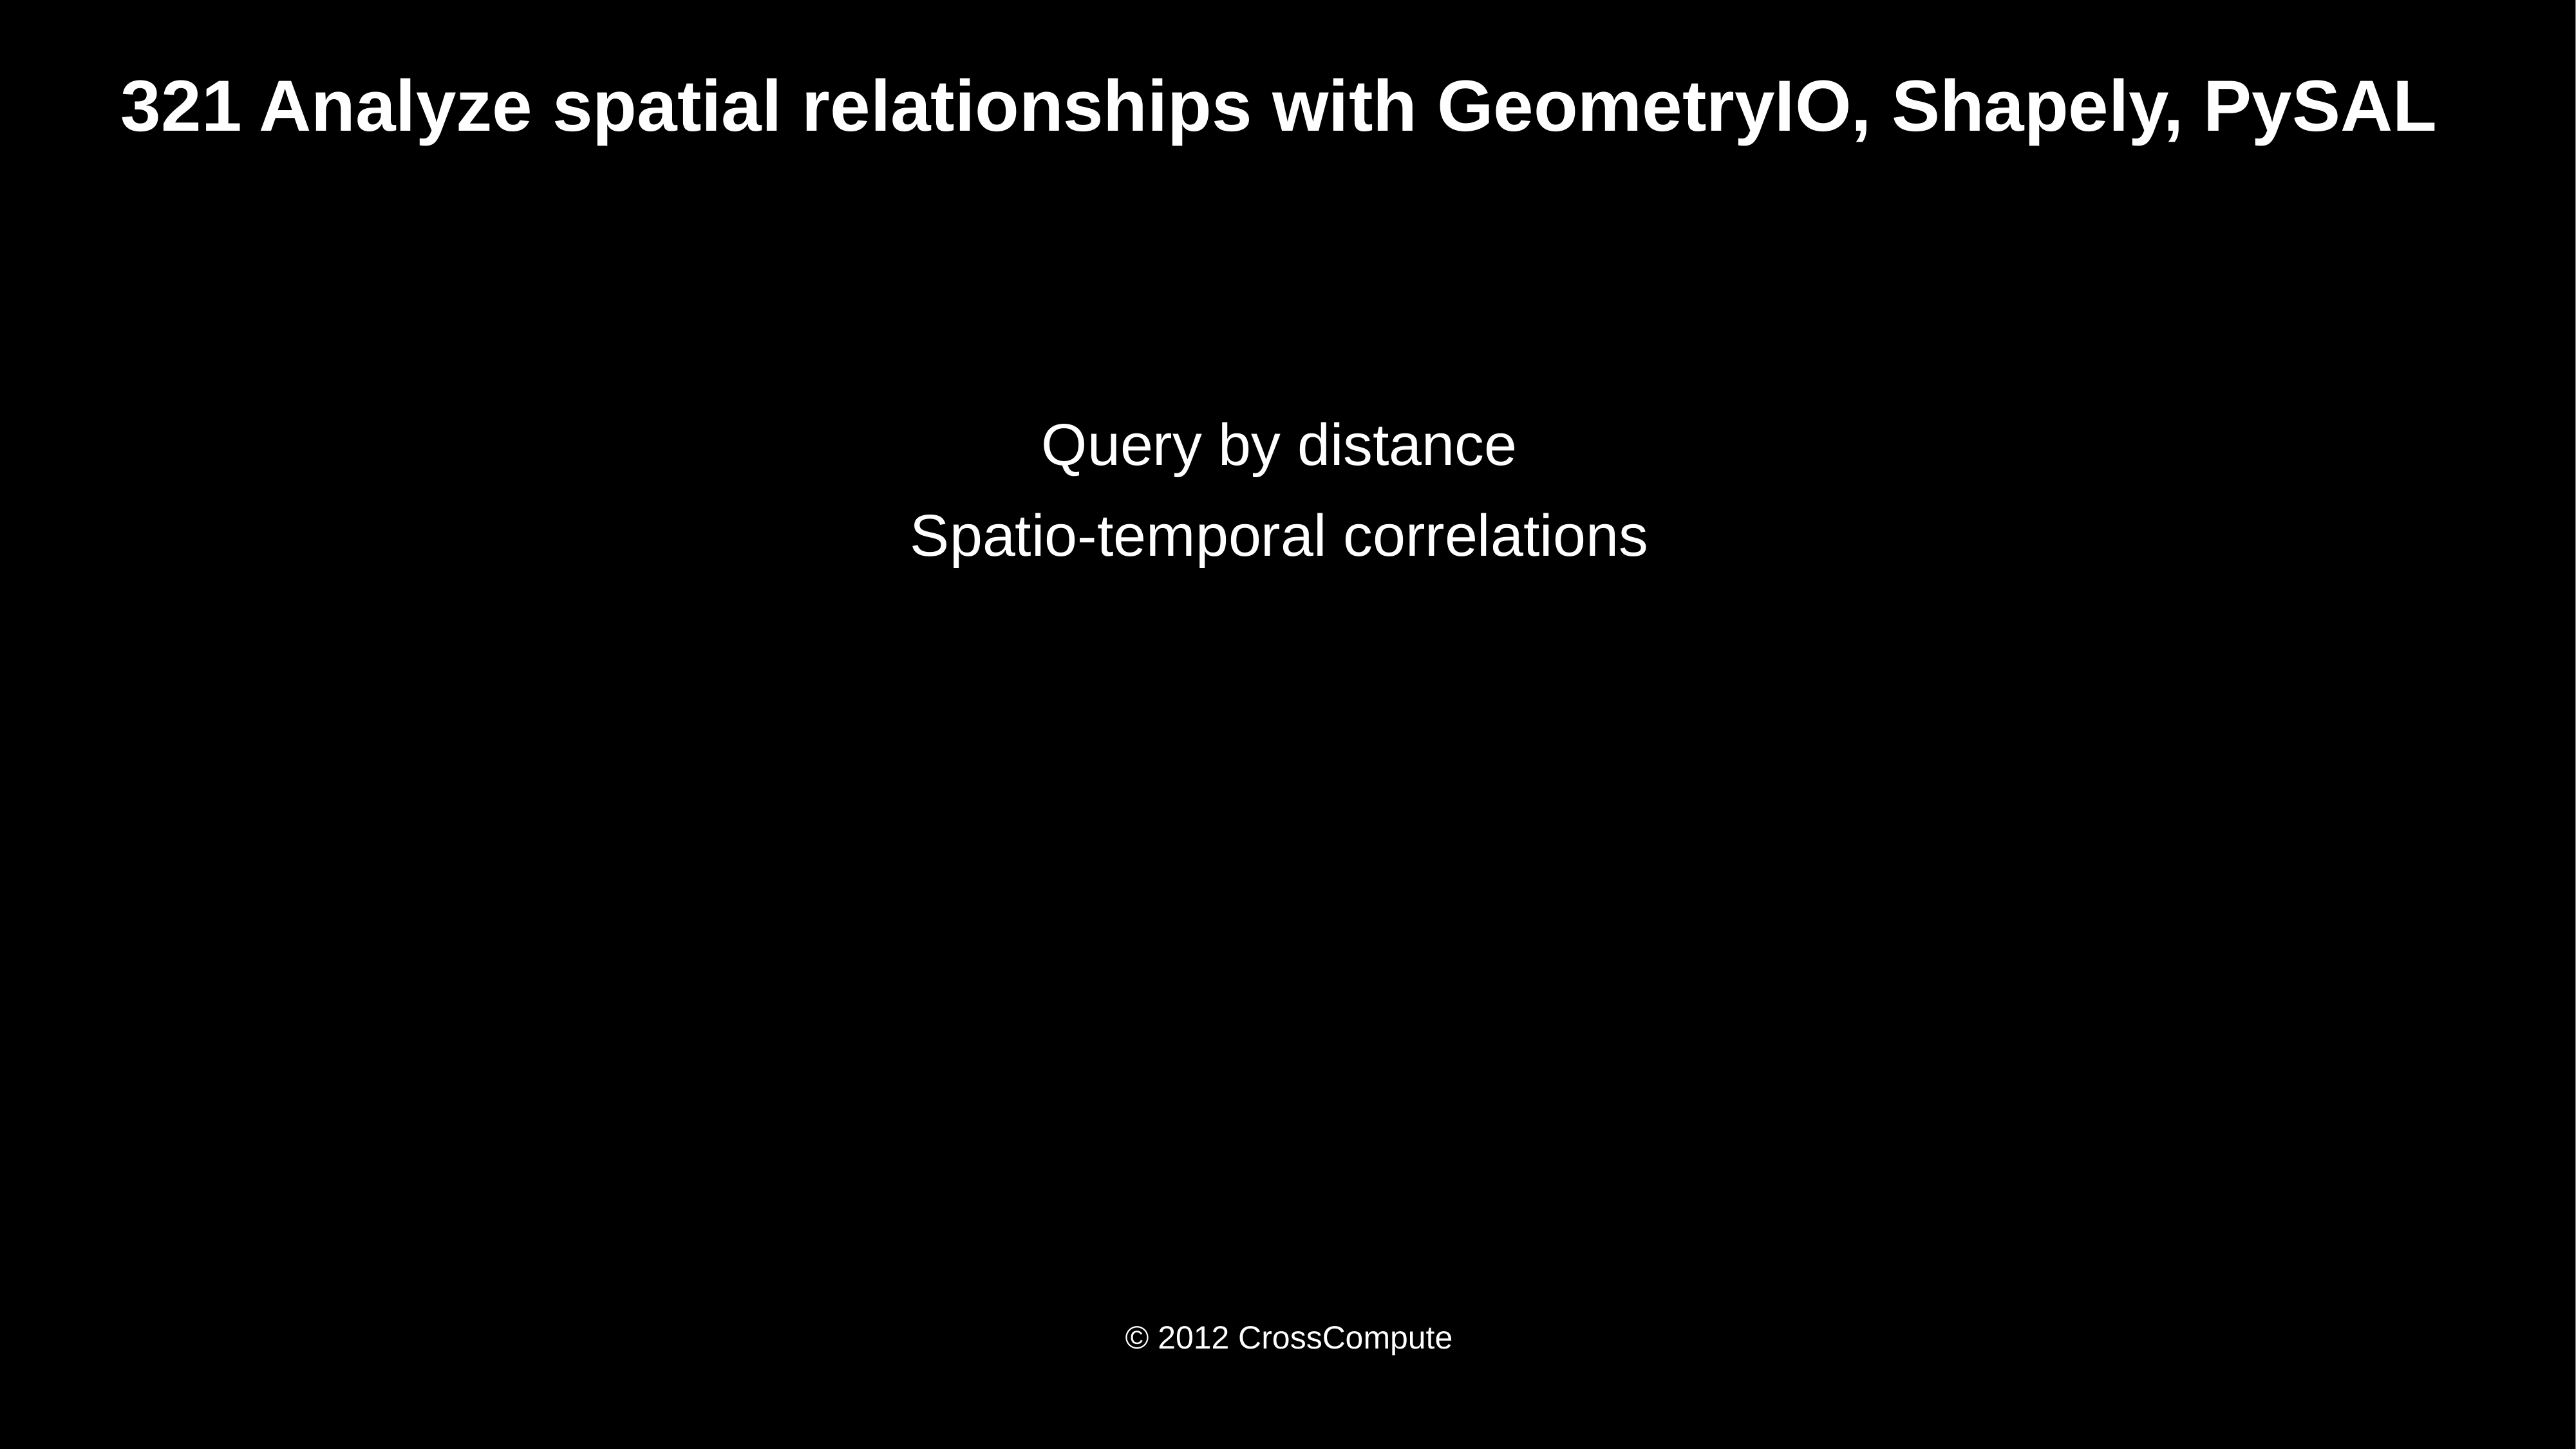

# 321 Analyze spatial relationships with GeometryIO, Shapely, PySAL
Query by distance
Spatio-temporal correlations
© 2012 CrossCompute